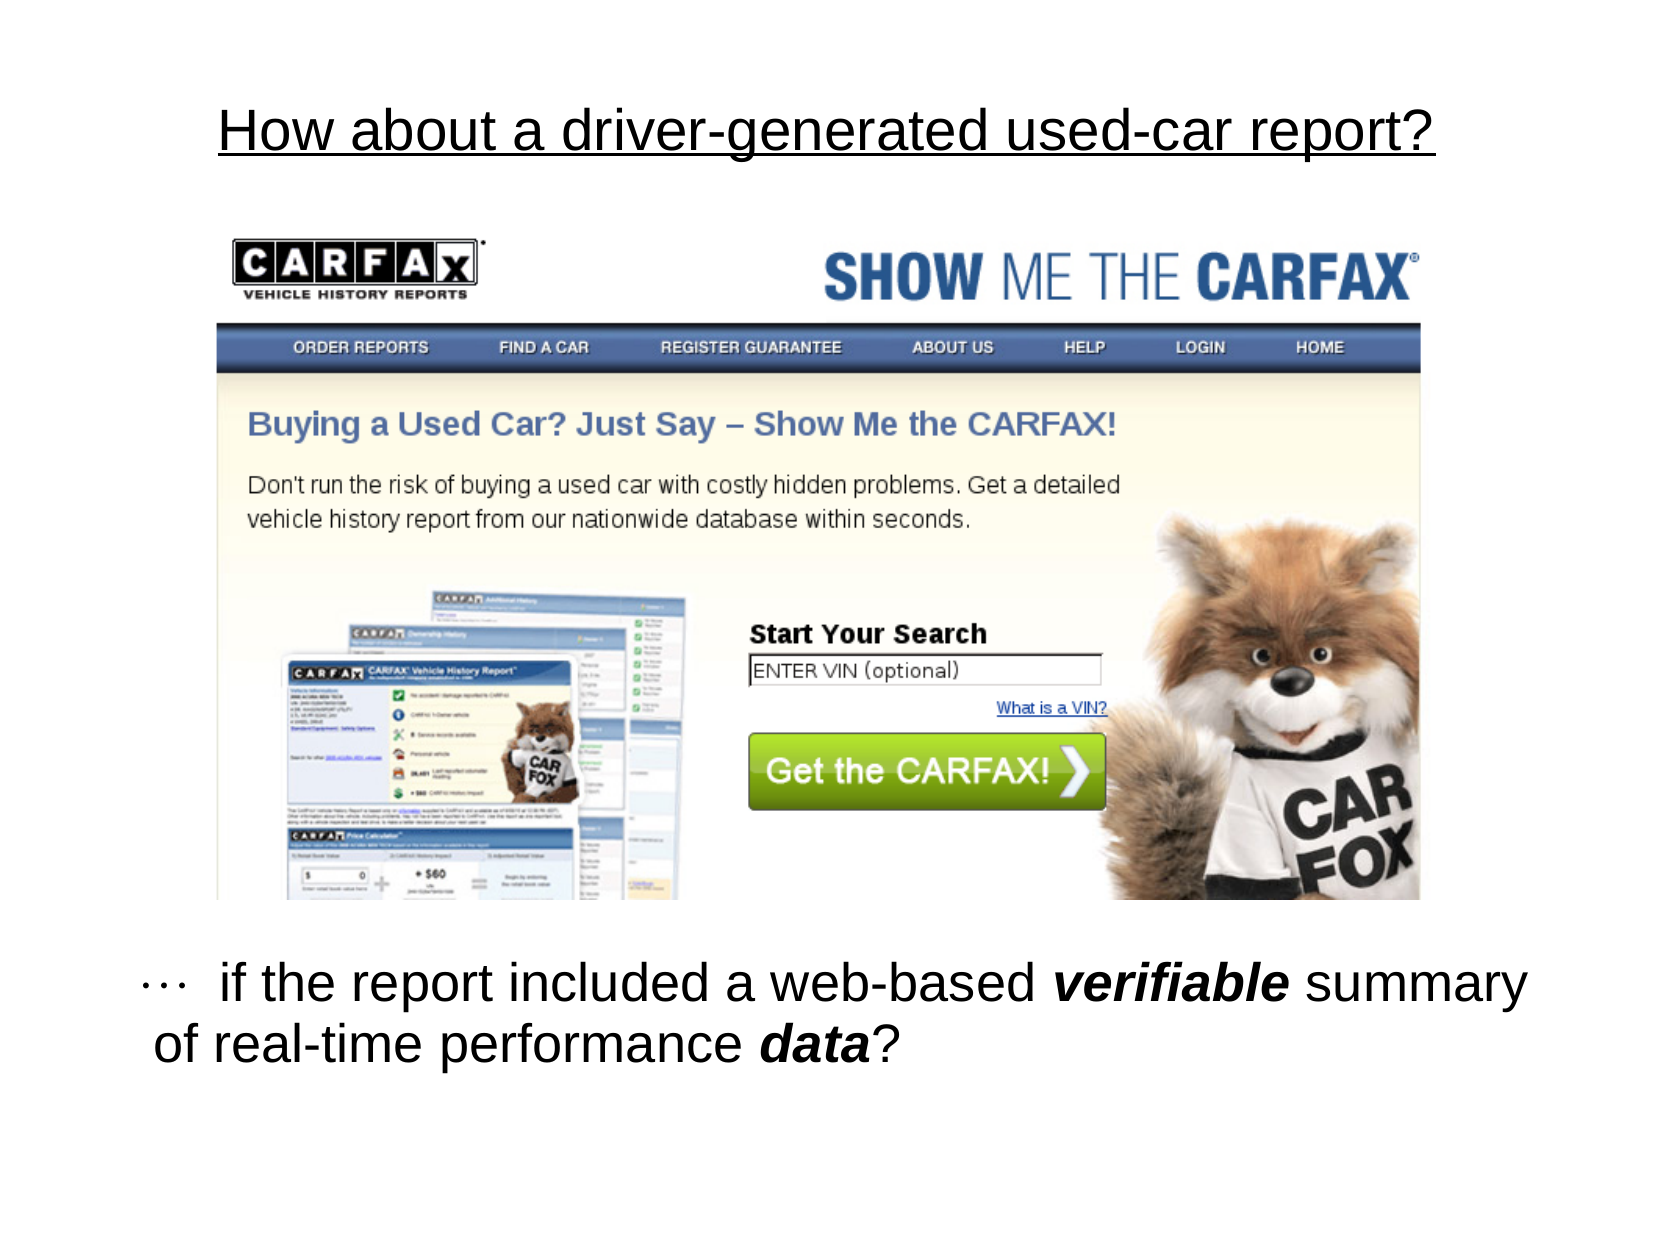

# How about a driver-generated used-car report?
¼ if the report included a web-based verifiable summary
 of real-time performance data?